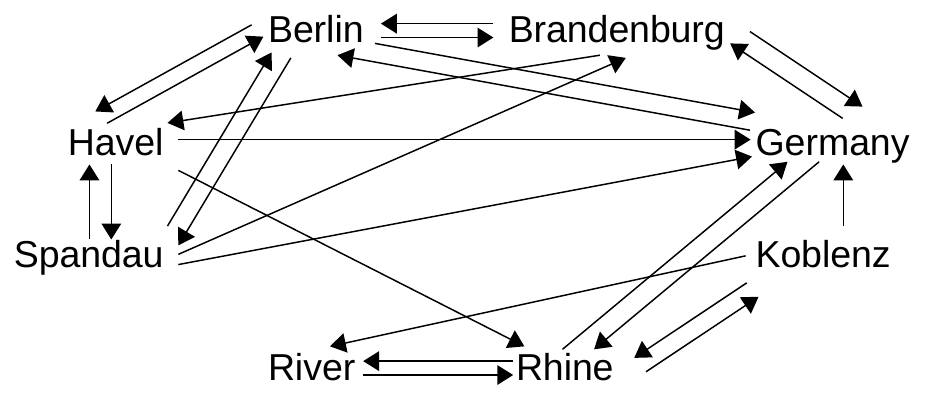

Berlin
Brandenburg
Havel
Germany
Spandau
Koblenz
River
Rhine